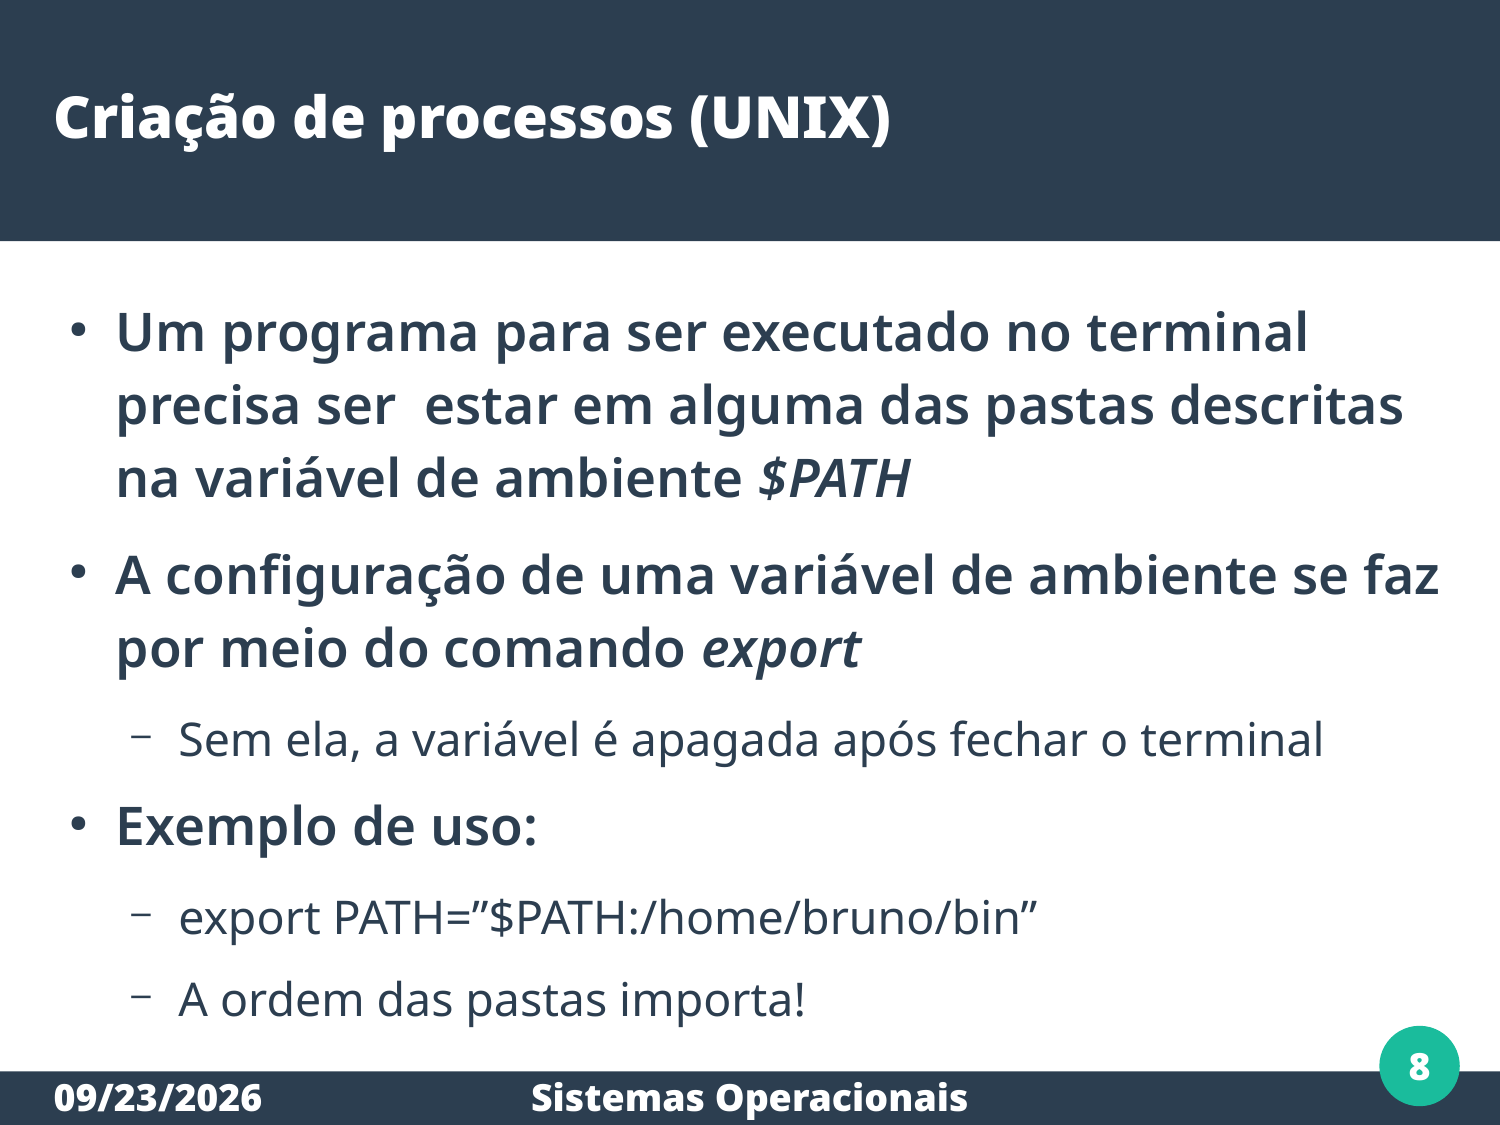

# Criação de processos (UNIX)
Um programa para ser executado no terminal precisa ser estar em alguma das pastas descritas na variável de ambiente $PATH
A configuração de uma variável de ambiente se faz por meio do comando export
Sem ela, a variável é apagada após fechar o terminal
Exemplo de uso:
export PATH=”$PATH:/home/bruno/bin”
A ordem das pastas importa!
8
Sistemas Operacionais